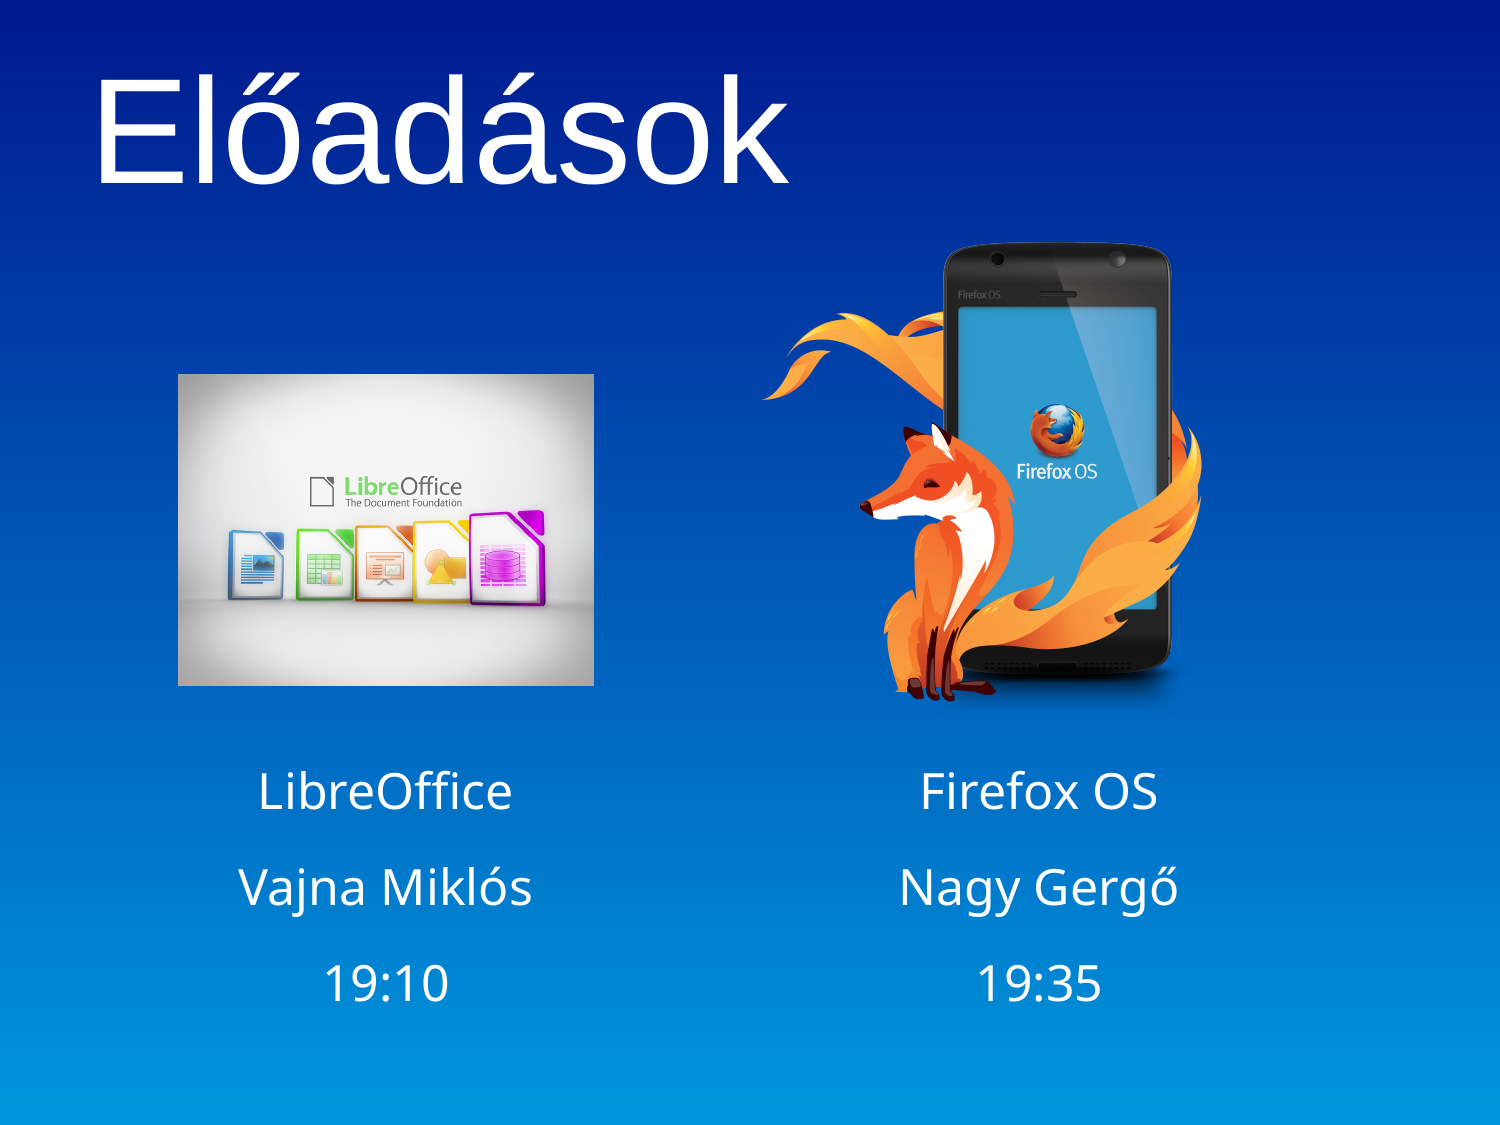

# Előadások
LibreOffice
Vajna Miklós
19:10
Firefox OS
Nagy Gergő
19:35